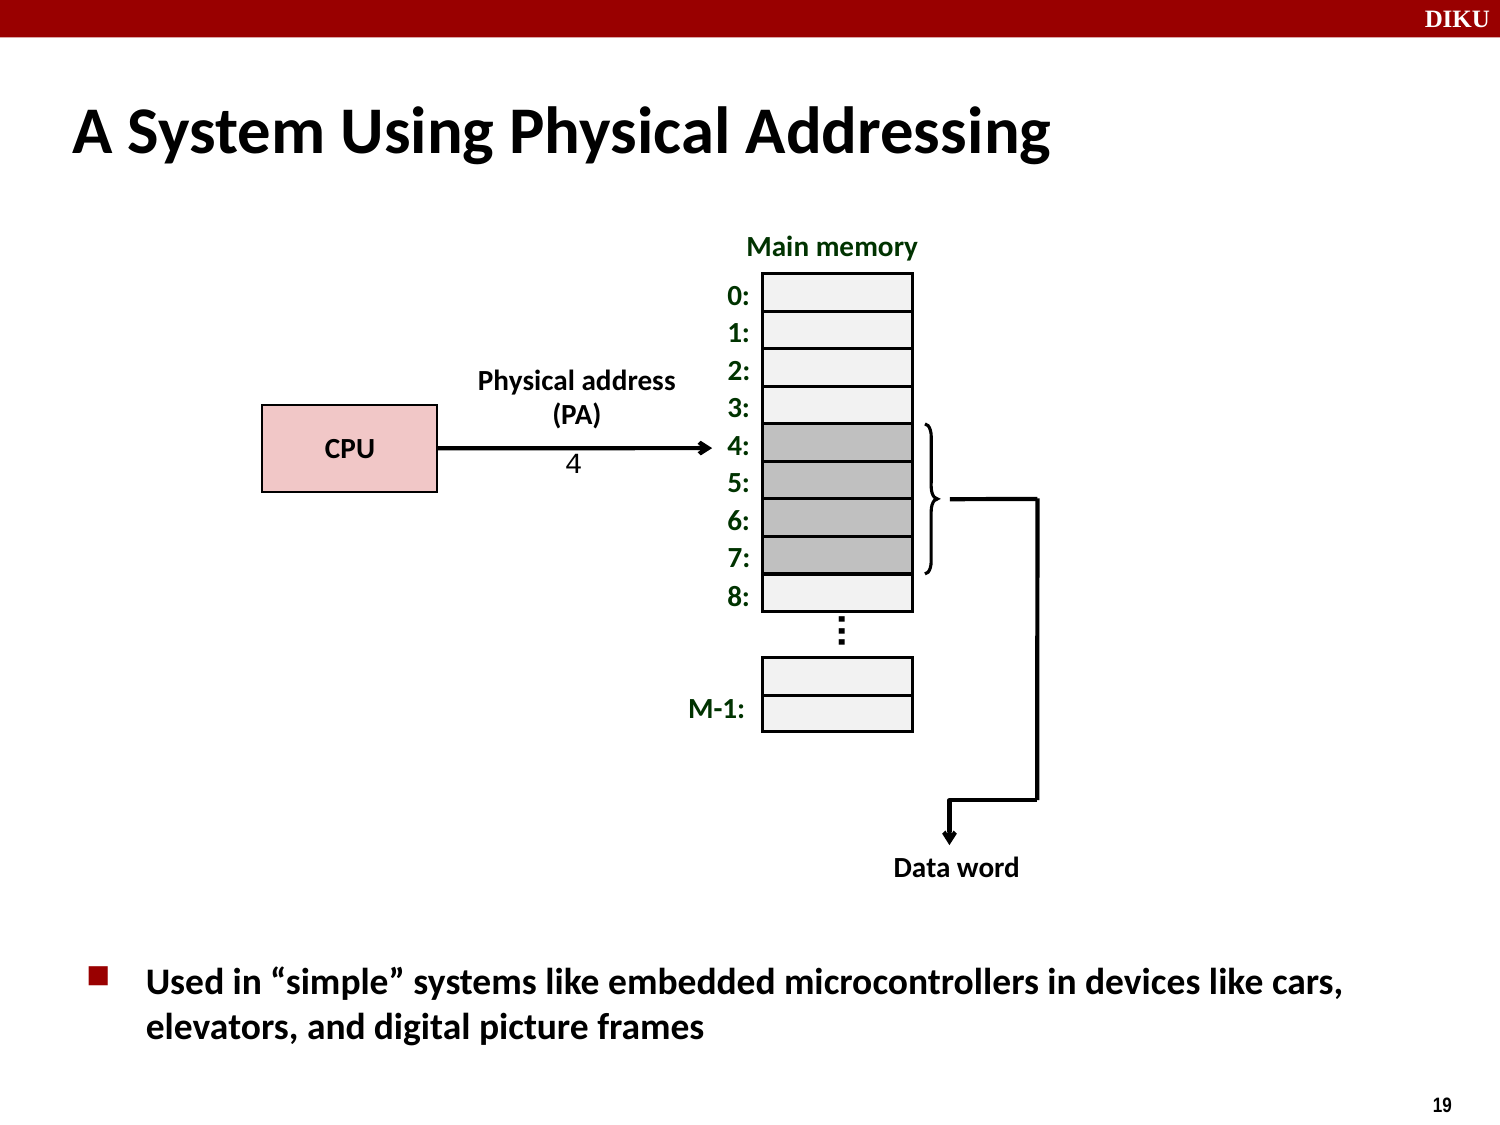

A System Using Physical Addressing
Main memory
0:
1:
2:
Physical address
(PA)
3:
CPU
4:
4
5:
6:
7:
8:
...
M-1:
Data word
Used in “simple” systems like embedded microcontrollers in devices like cars, elevators, and digital picture frames